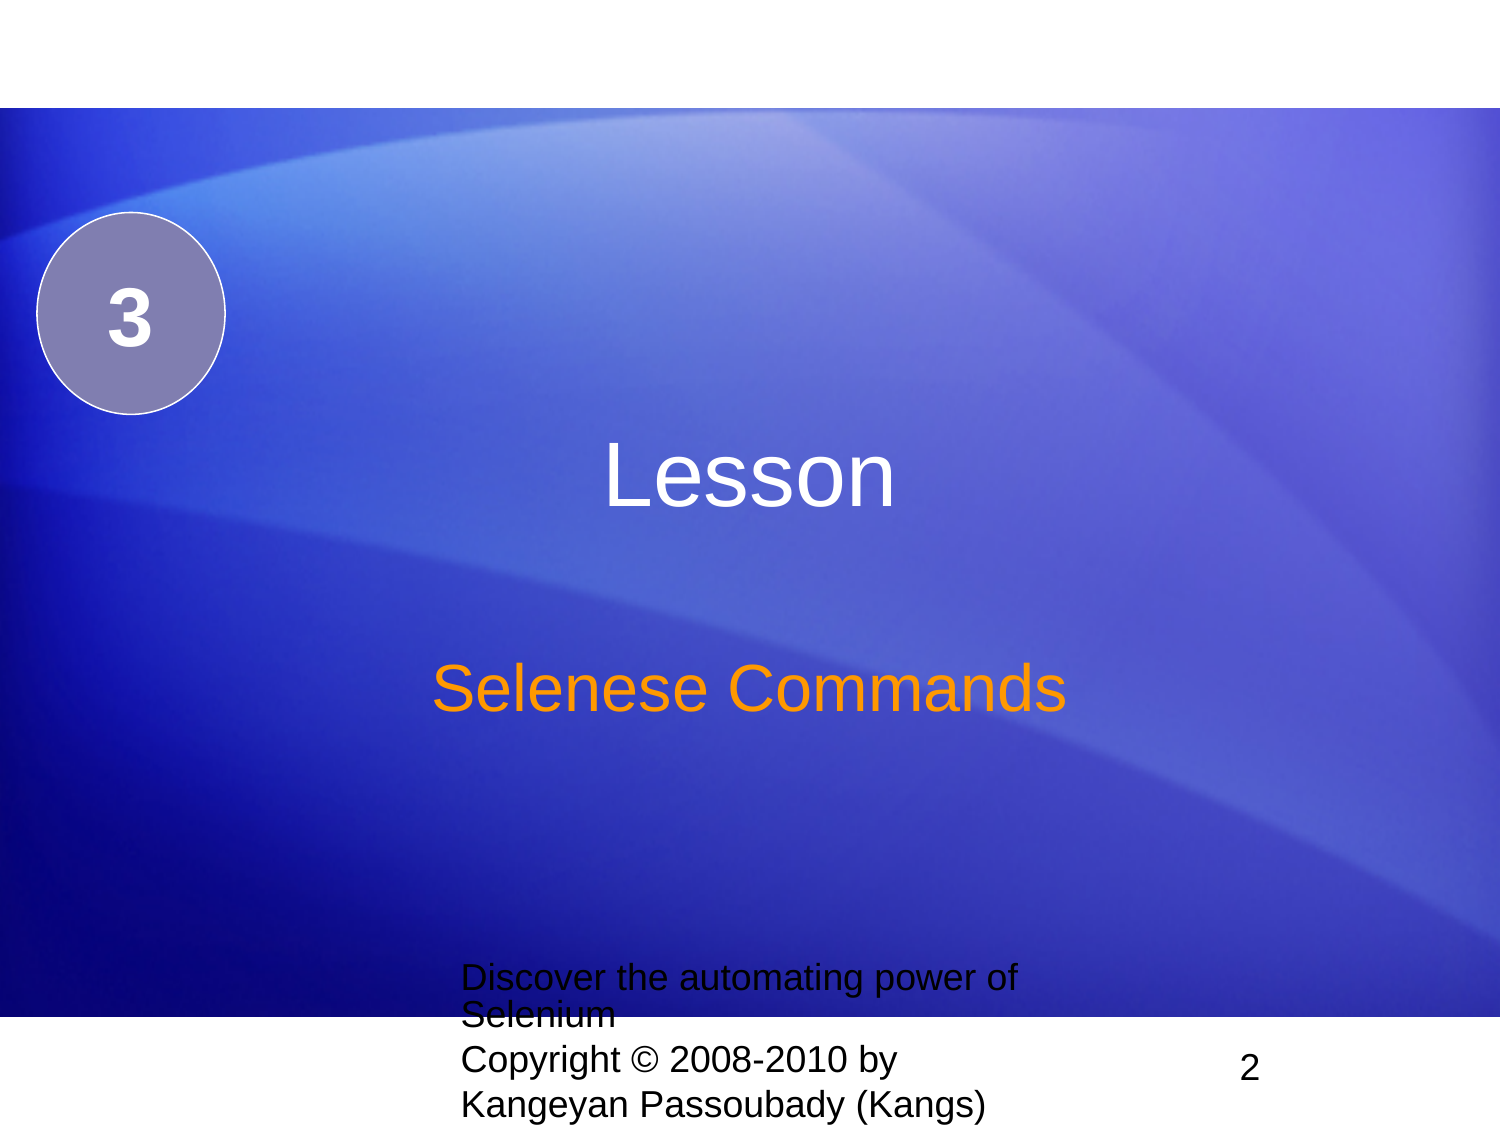

3
Lesson
Selenese Commands
Discover the automating power of Selenium
2